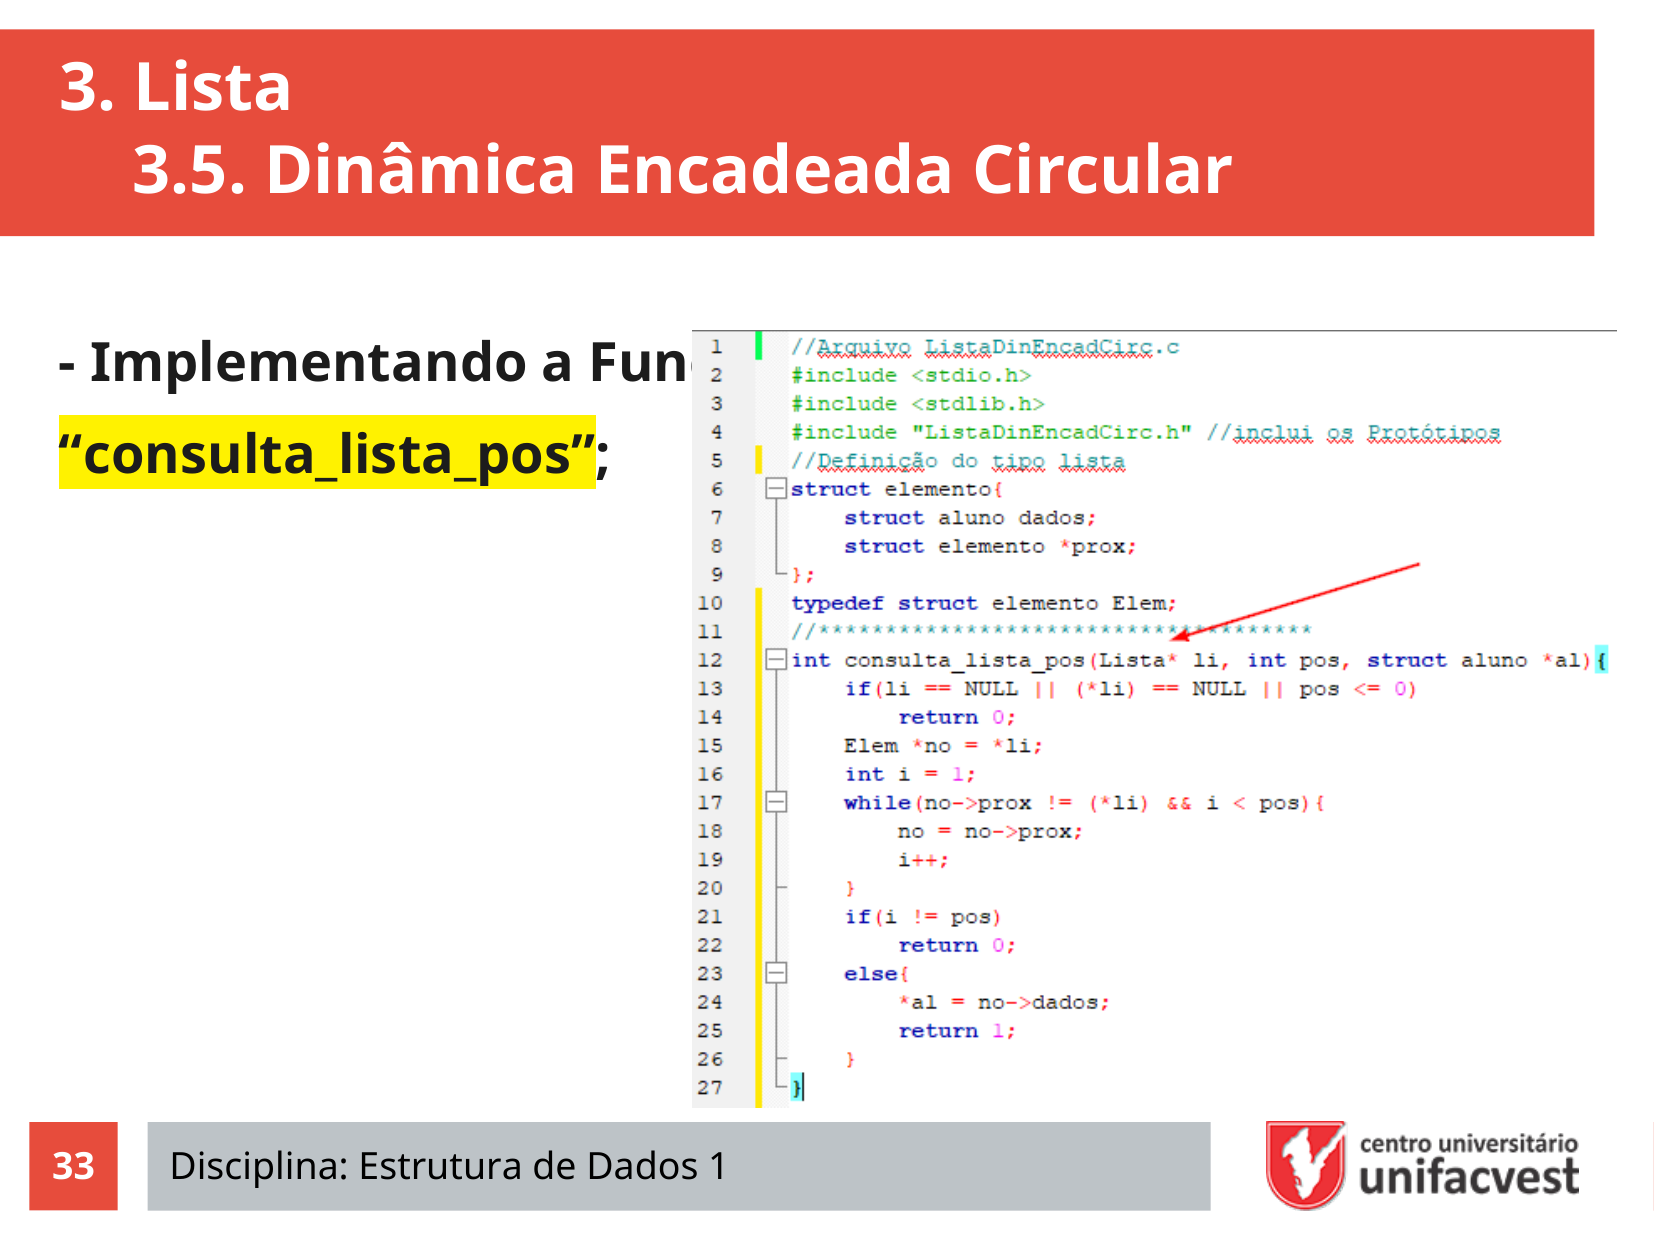

# 3. Lista 3.5. Dinâmica Encadeada Circular
- Implementando a Função
“consulta_lista_pos”;
33
Disciplina: Estrutura de Dados 1